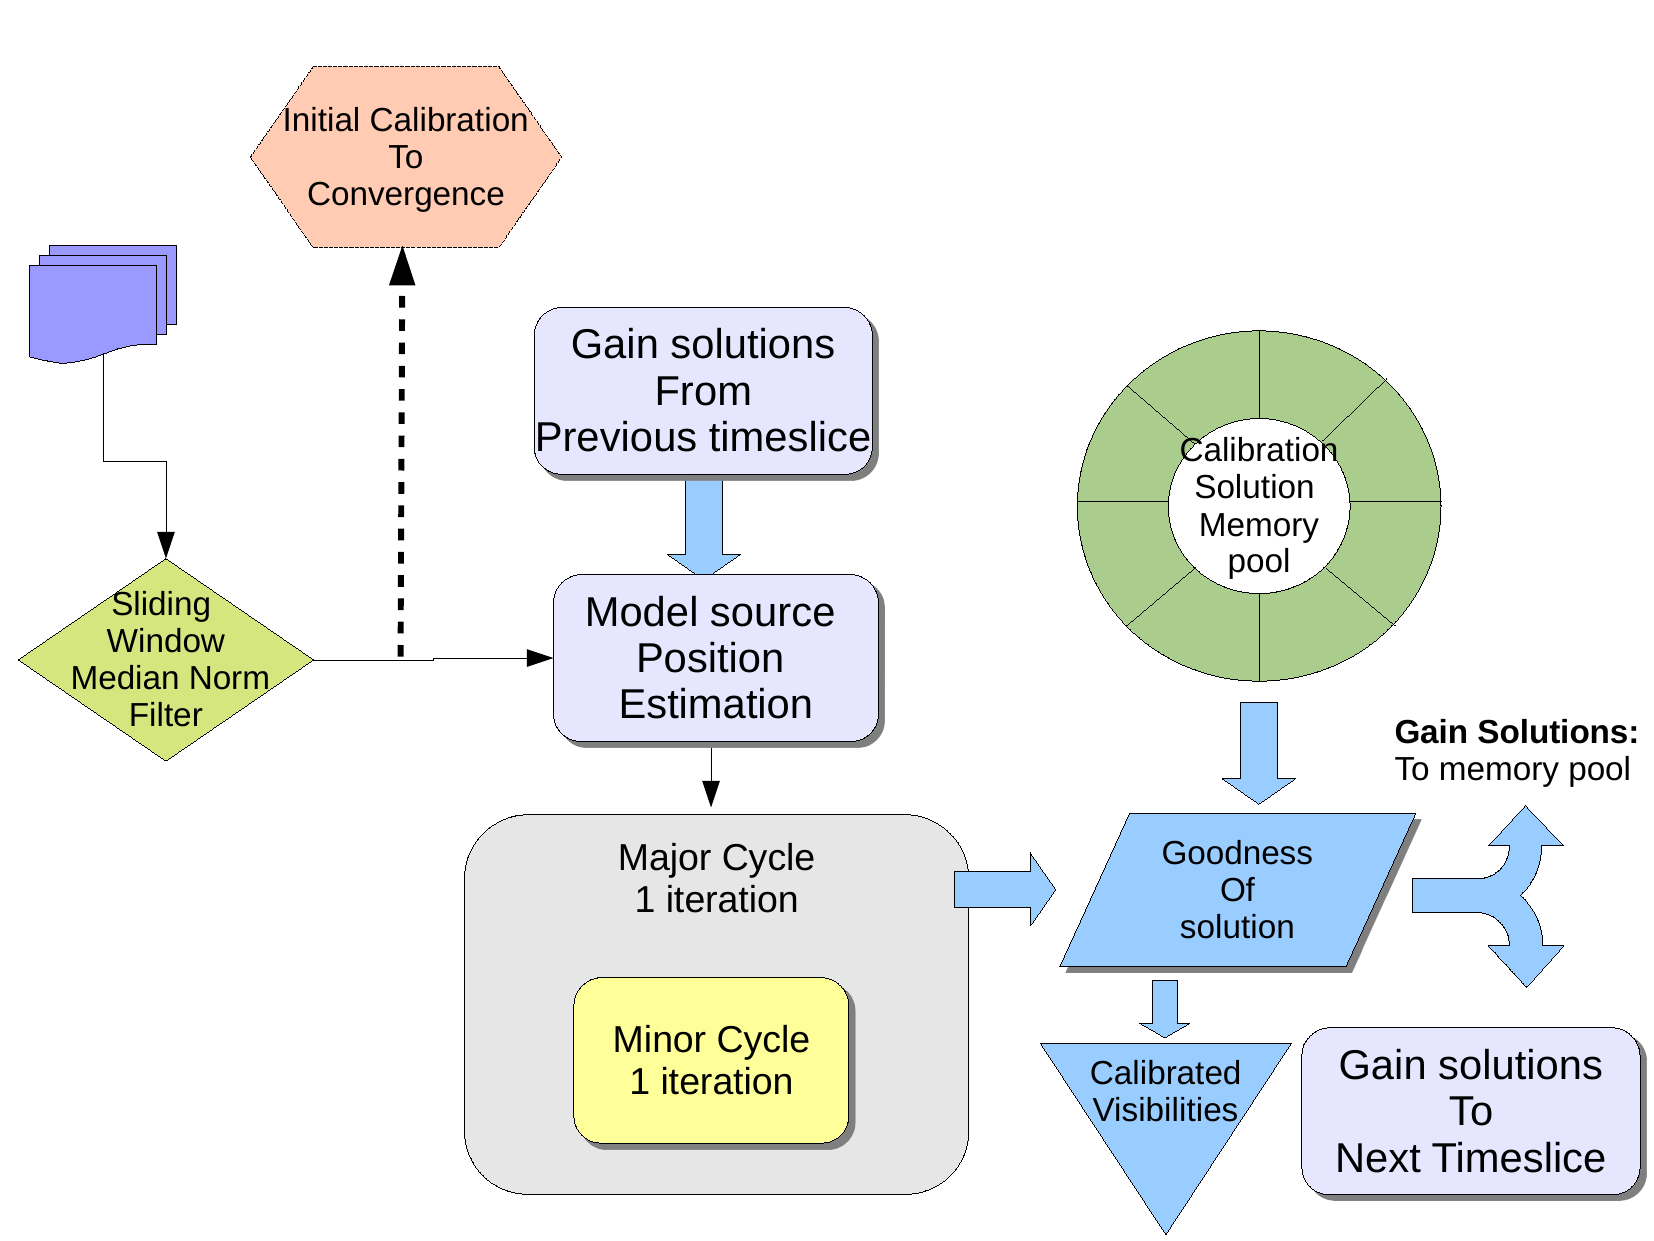

Initial Calibration
To
Convergence
Gain solutions
From
Previous timeslice
Calibration
Solution
Memory
pool
Sliding
Window
 Median Norm
Filter
Model source
Position
Estimation
Gain Solutions:
To memory pool
Goodness
Of
solution
Major Cycle
1 iteration
Minor Cycle
1 iteration
Gain solutions
To
Next Timeslice
Calibrated
Visibilities